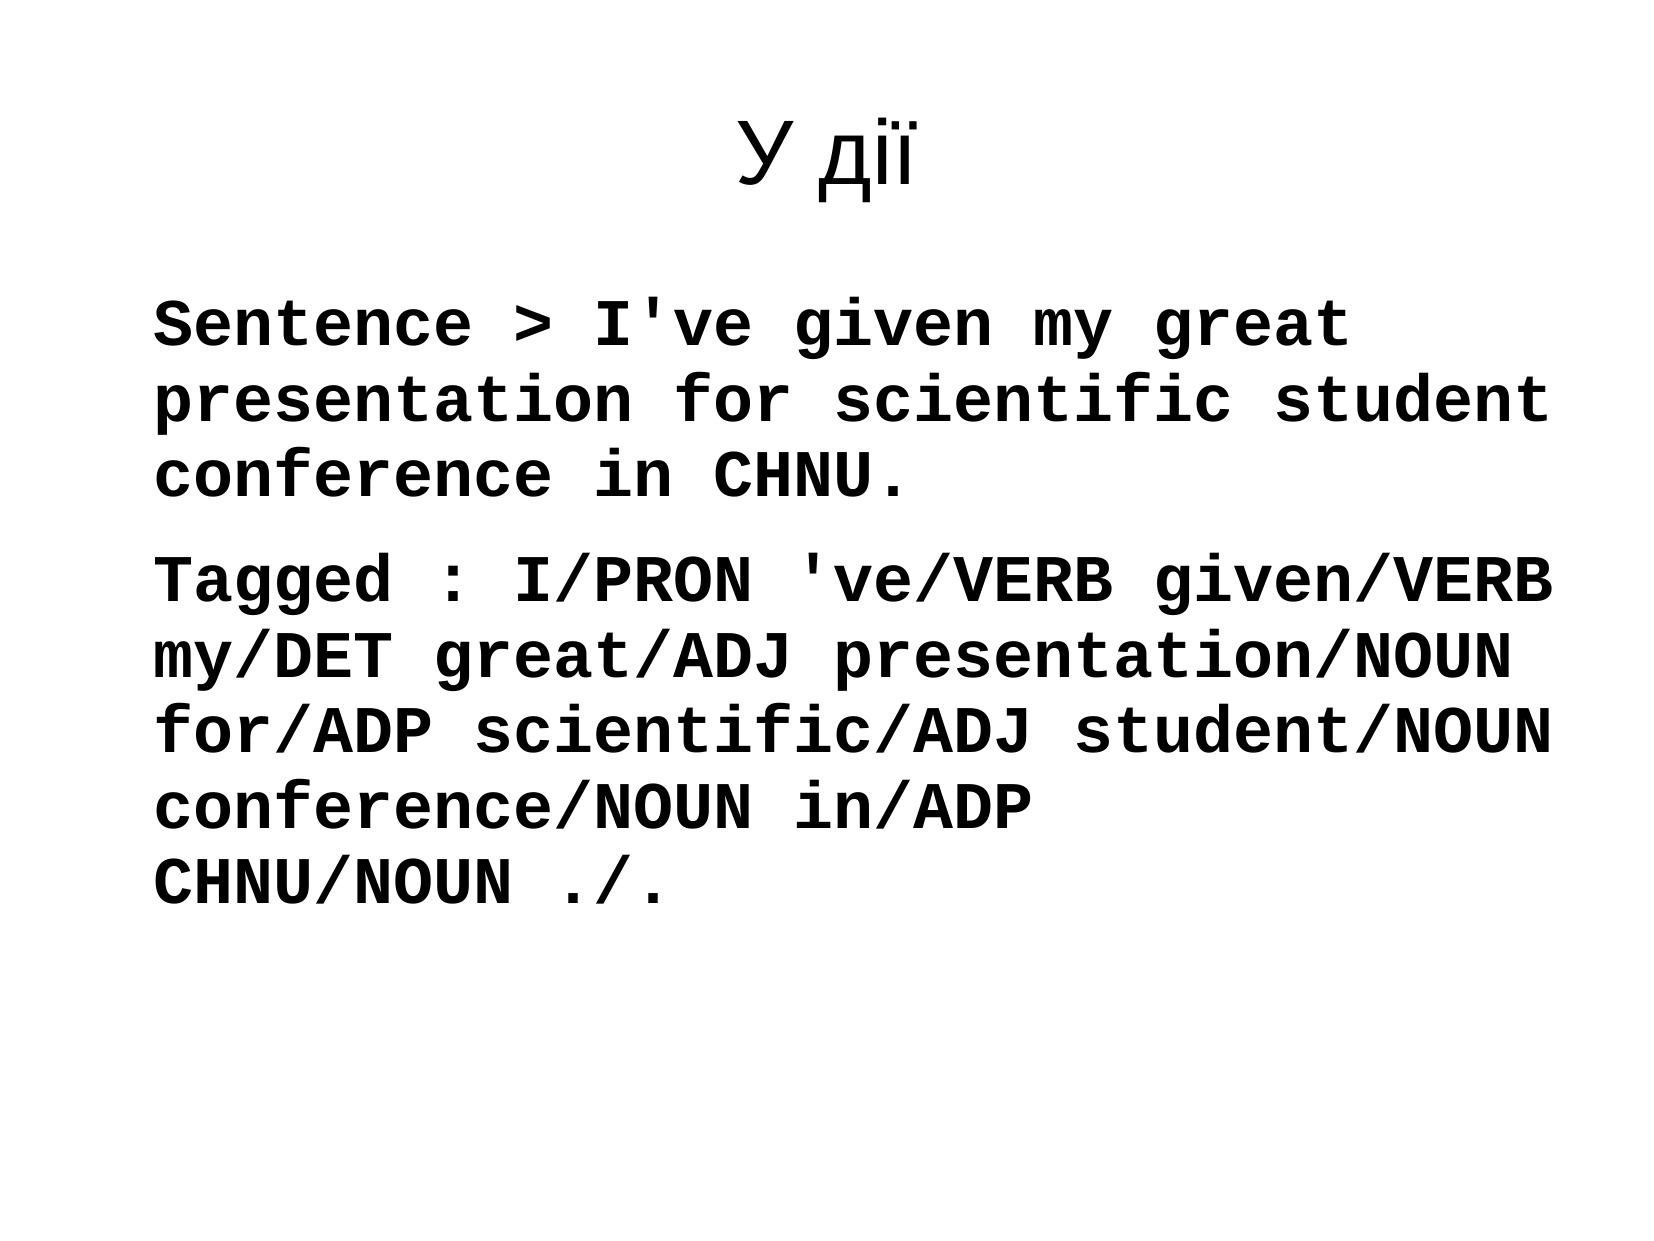

# У дії
Sentence > I've given my great presentation for scientific student conference in CHNU.
Tagged : I/PRON 've/VERB given/VERB my/DET great/ADJ presentation/NOUN for/ADP scientific/ADJ student/NOUN conference/NOUN in/ADP CHNU/NOUN ./.